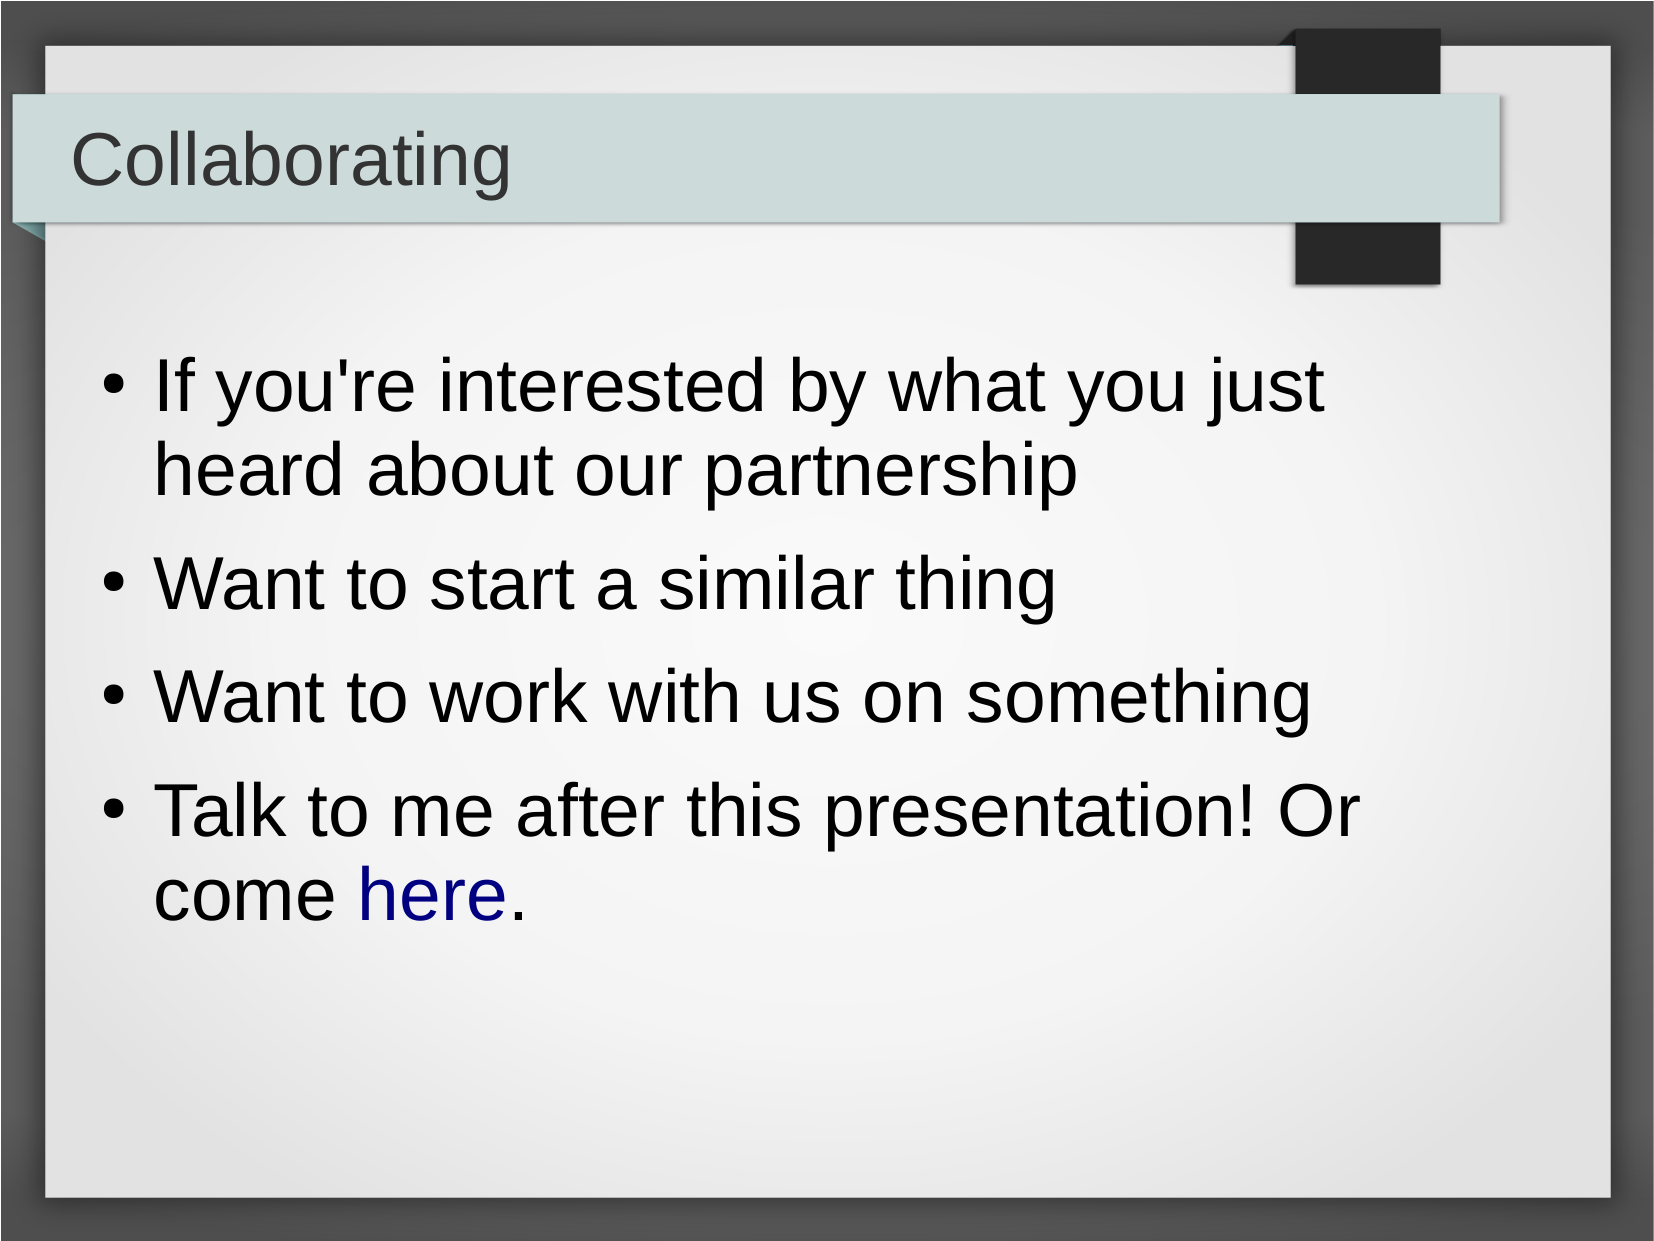

# Collaborating
If you're interested by what you just heard about our partnership
Want to start a similar thing
Want to work with us on something
Talk to me after this presentation! Or come here.